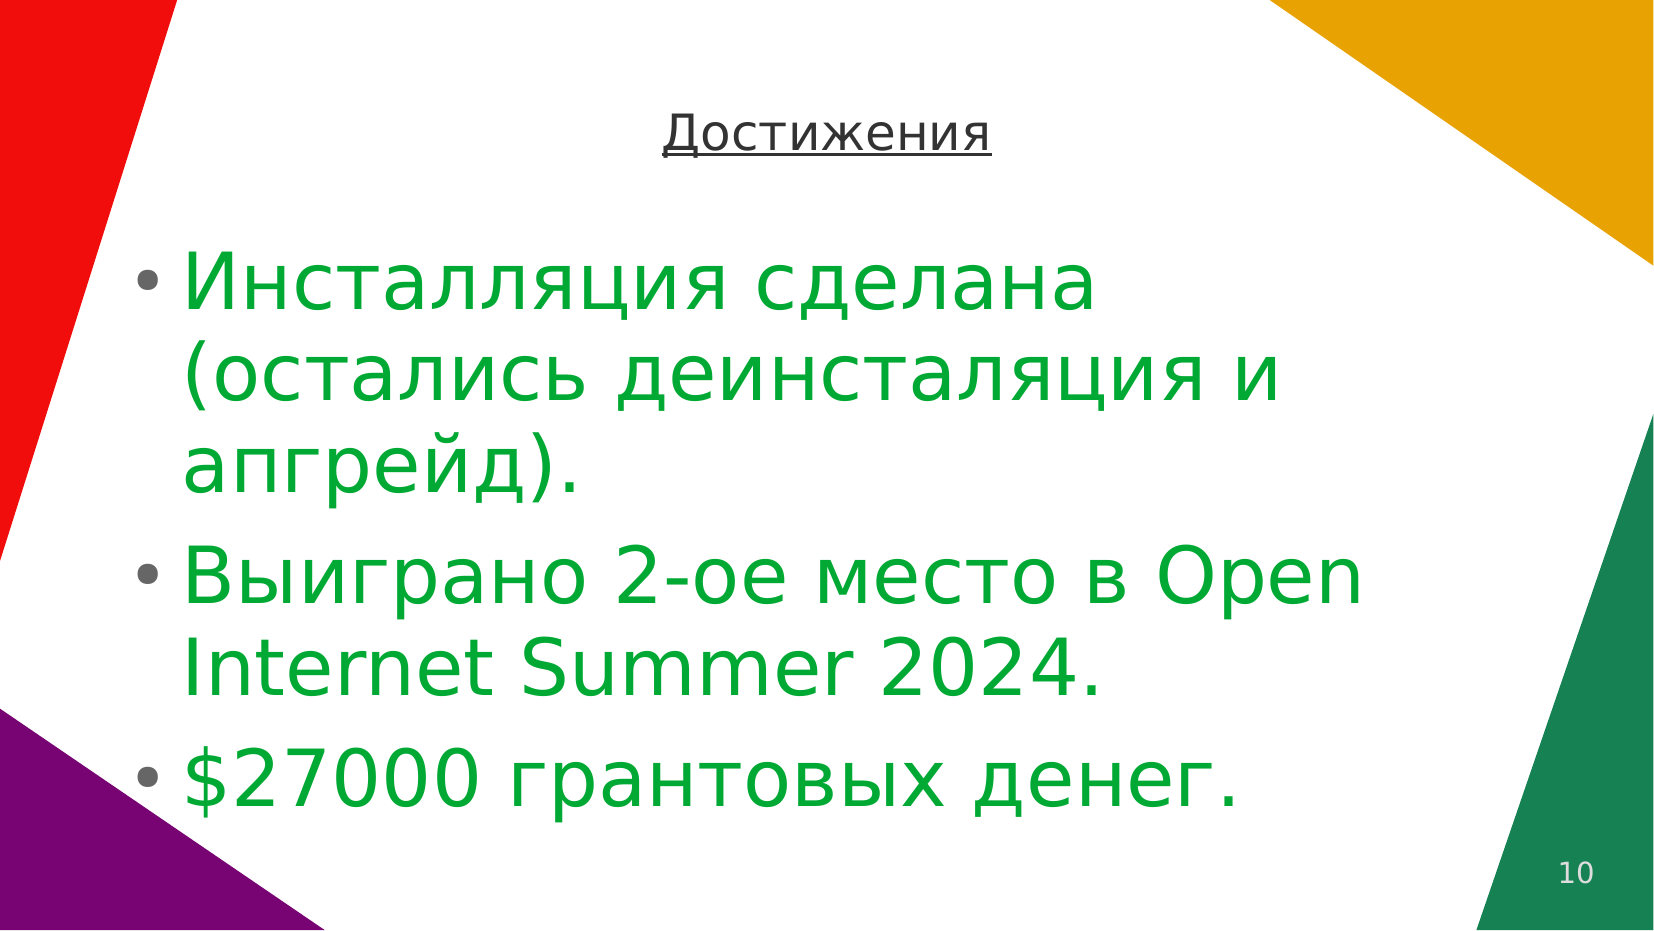

# Достижения
Инсталляция сделана
(остались деинсталяция и апгрейд).
Выиграно 2-ое место в Open Internet Summer 2024.
$27000 грантовых денег.
10